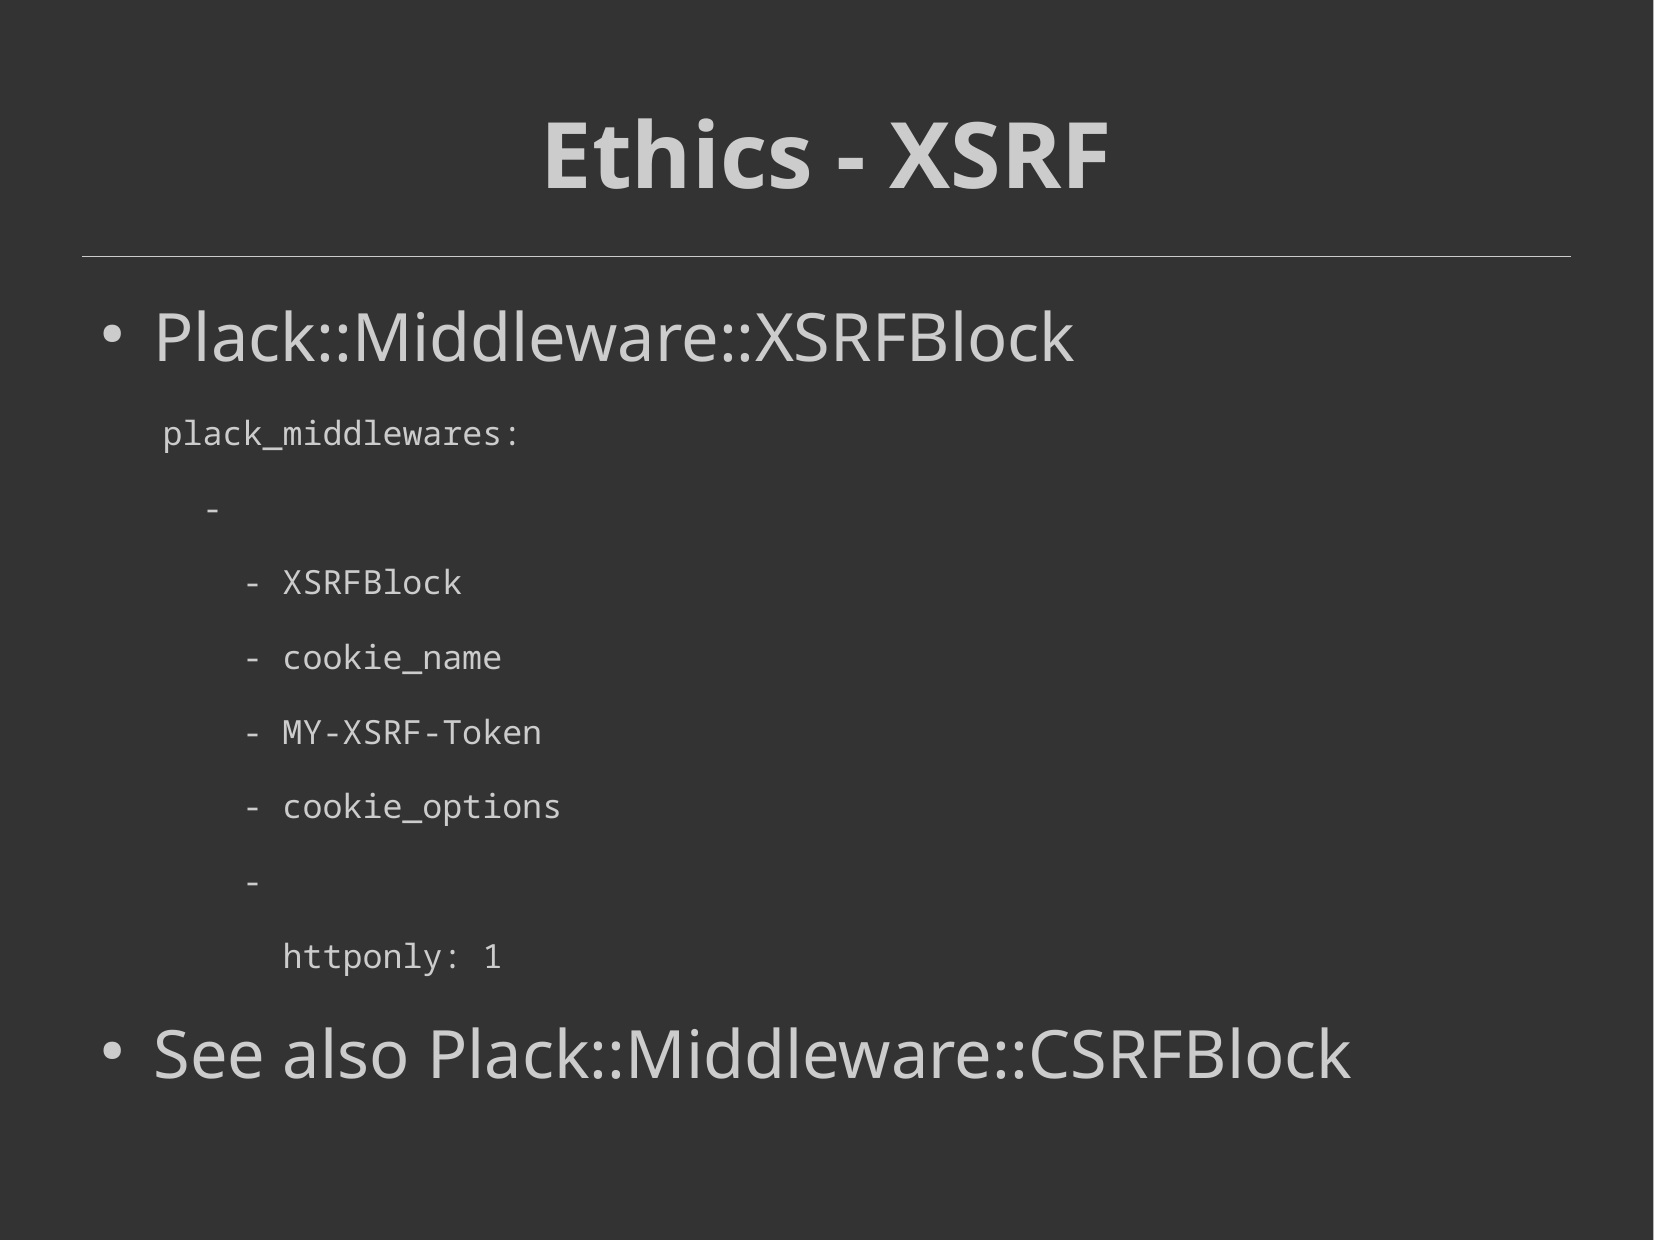

# Ethics - XSRF
Plack::Middleware::XSRFBlock
 plack_middlewares:
 -
 - XSRFBlock
 - cookie_name
 - MY-XSRF-Token
 - cookie_options
 -
 httponly: 1
See also Plack::Middleware::CSRFBlock